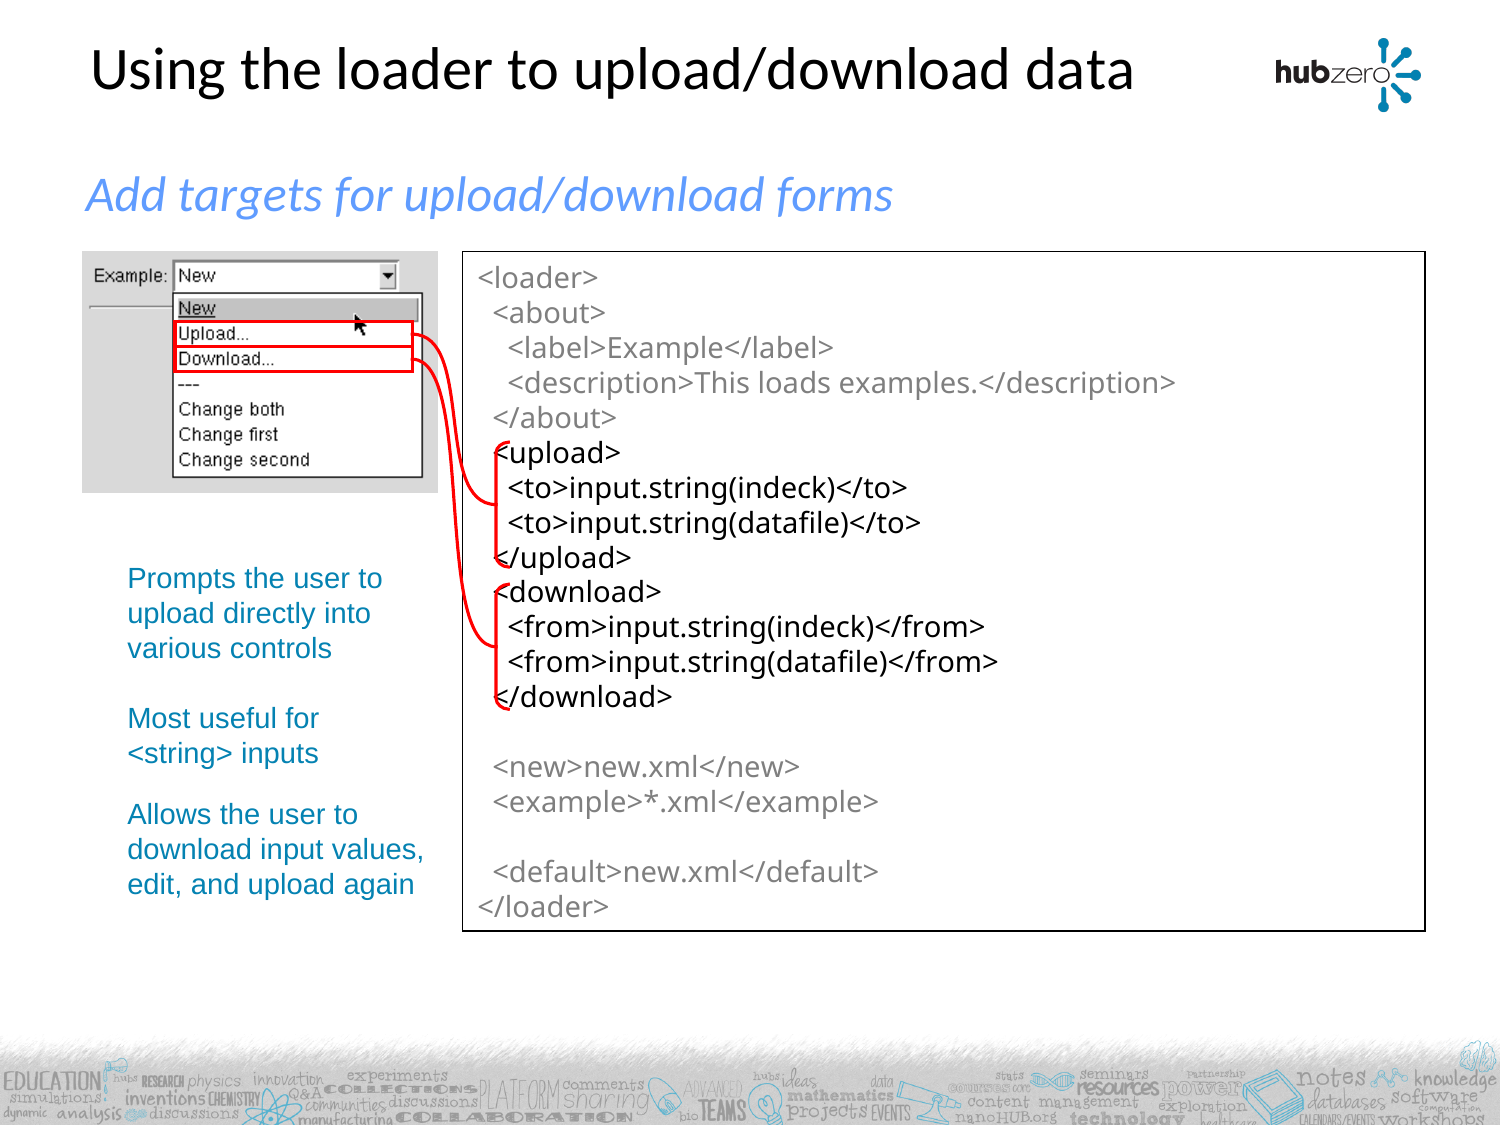

Using the loader to upload/download data
Add targets for upload/download forms
<loader>
 <about>
 <label>Example</label>
 <description>This loads examples.</description>
 </about>
 <upload>
 <to>input.string(indeck)</to>
 <to>input.string(datafile)</to>
 </upload>
 <download>
 <from>input.string(indeck)</from>
 <from>input.string(datafile)</from>
 </download>
 <new>new.xml</new>
 <example>*.xml</example>
 <default>new.xml</default>
</loader>
Prompts the user to
upload directly into
various controls
Most useful for
<string> inputs
Allows the user to
download input values,
edit, and upload again